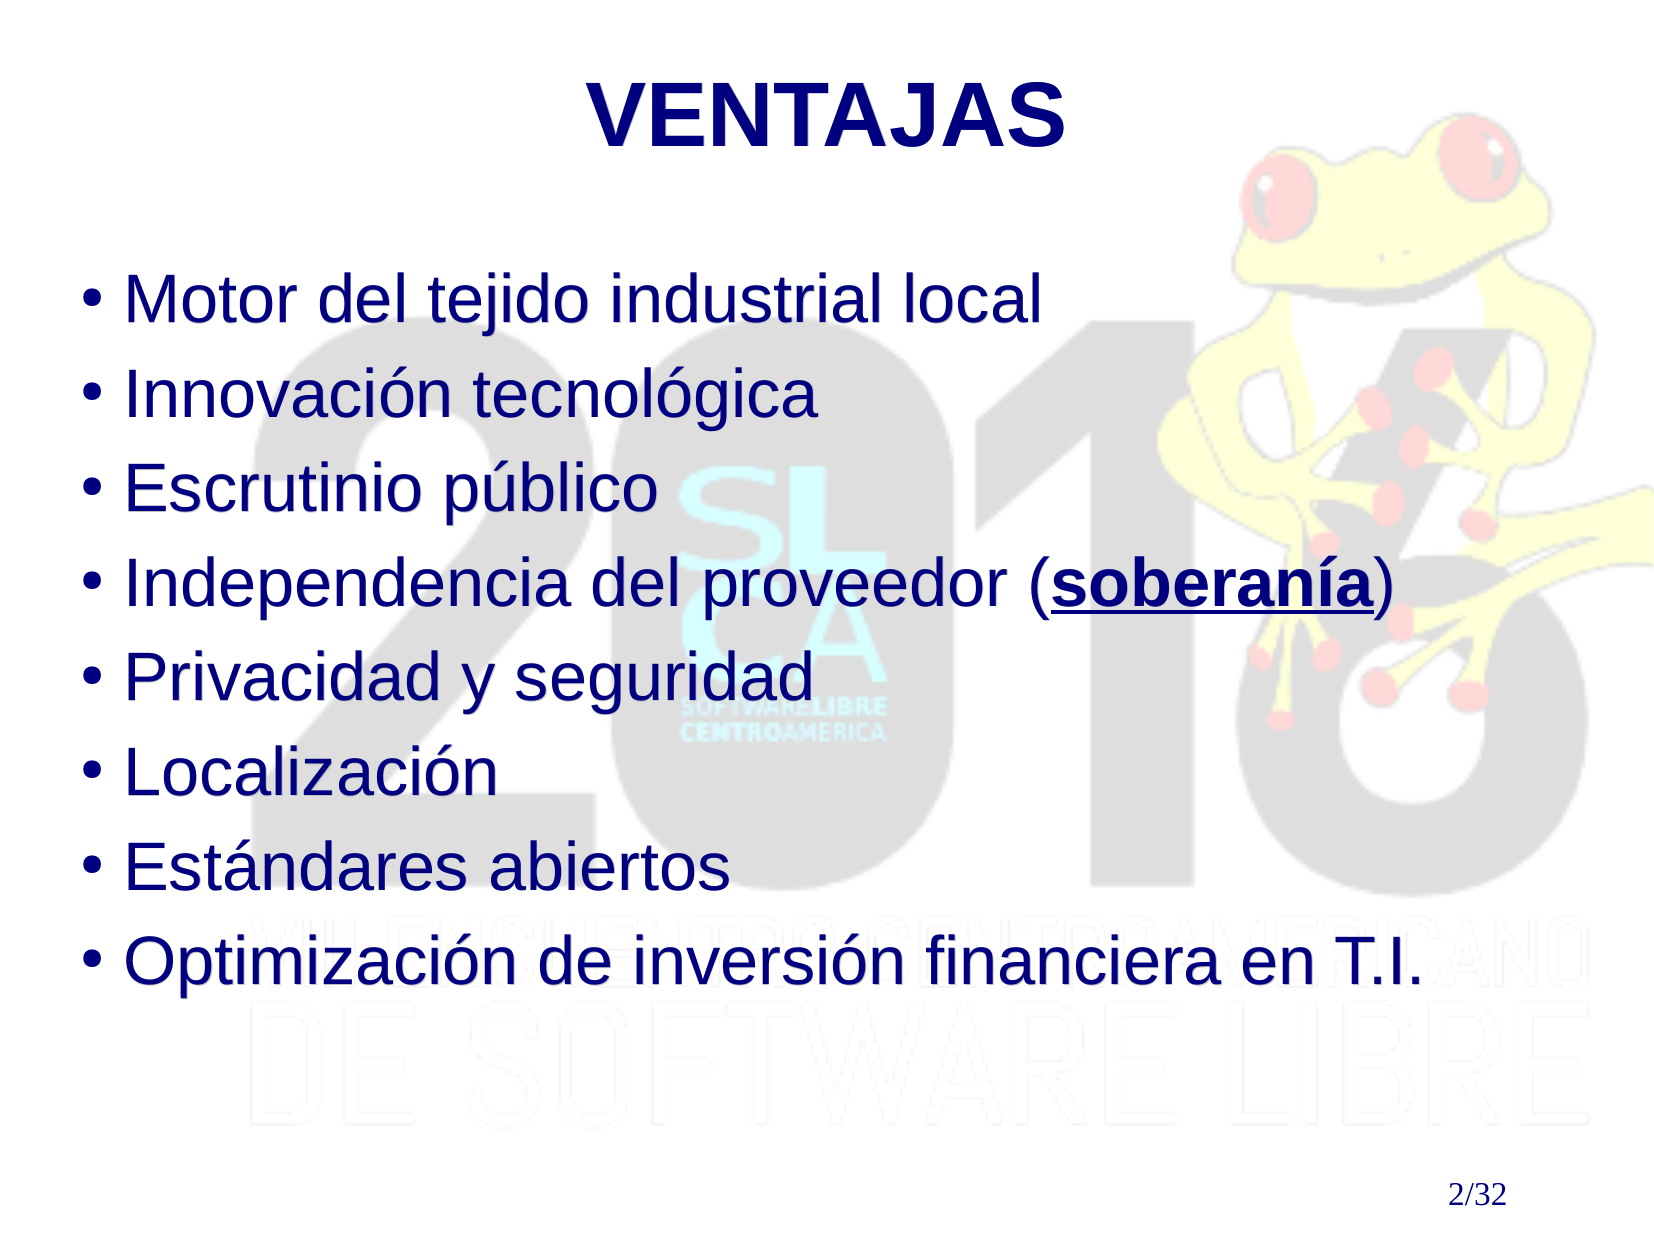

# VENTAJAS
Motor del tejido industrial local
Innovación tecnológica
Escrutinio público
Independencia del proveedor (soberanía)
Privacidad y seguridad
Localización
Estándares abiertos
Optimización de inversión financiera en T.I.